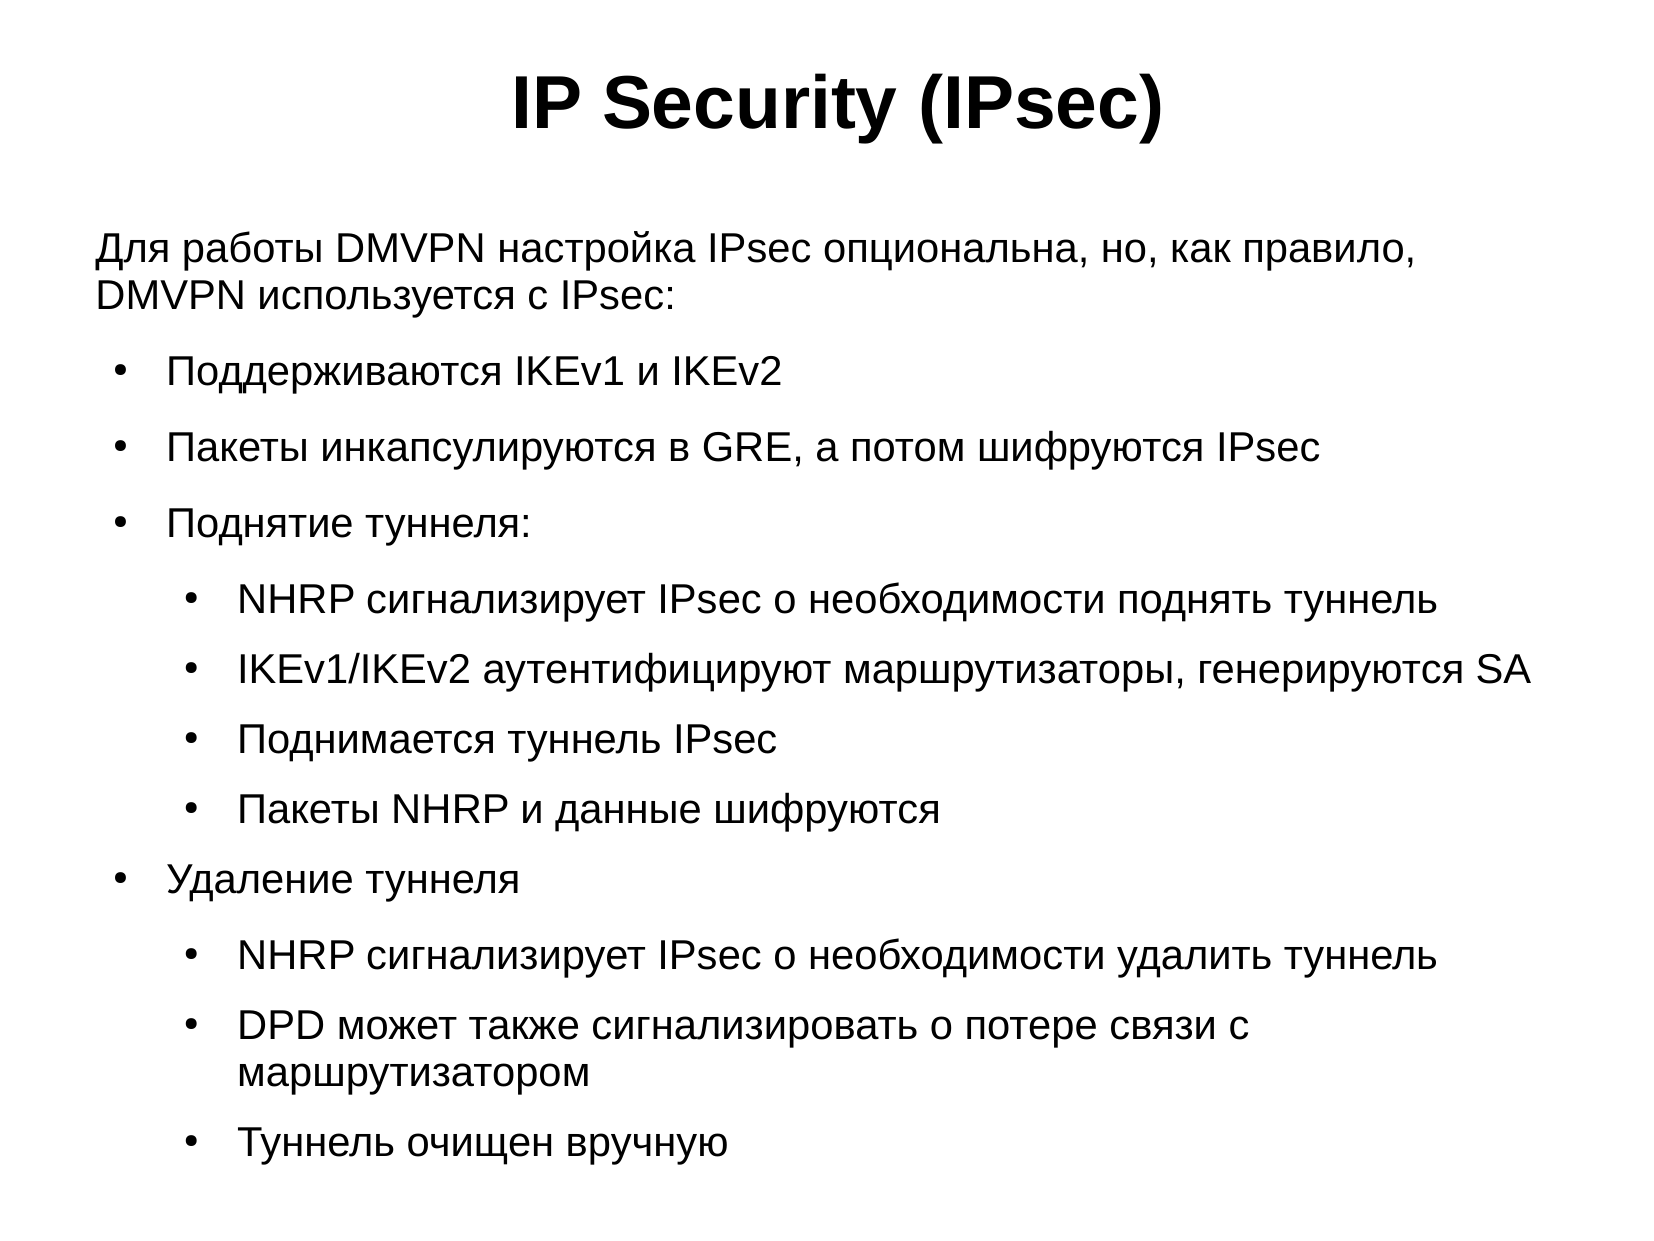

IP Security (IPsec)
# Для работы DMVPN настройка IPsec опциональна, но, как правило, DMVPN используется с IPsec:
Поддерживаются IKEv1 и IKEv2
Пакеты инкапсулируются в GRE, а потом шифруются IPsec
Поднятие туннеля:
NHRP сигнализирует IPsec о необходимости поднять туннель
IKEv1/IKEv2 аутентифицируют маршрутизаторы, генерируются SA
Поднимается туннель IPsec
Пакеты NHRP и данные шифруются
Удаление туннеля
NHRP сигнализирует IPsec о необходимости удалить туннель
DPD может также сигнализировать о потере связи с маршрутизатором
Туннель очищен вручную